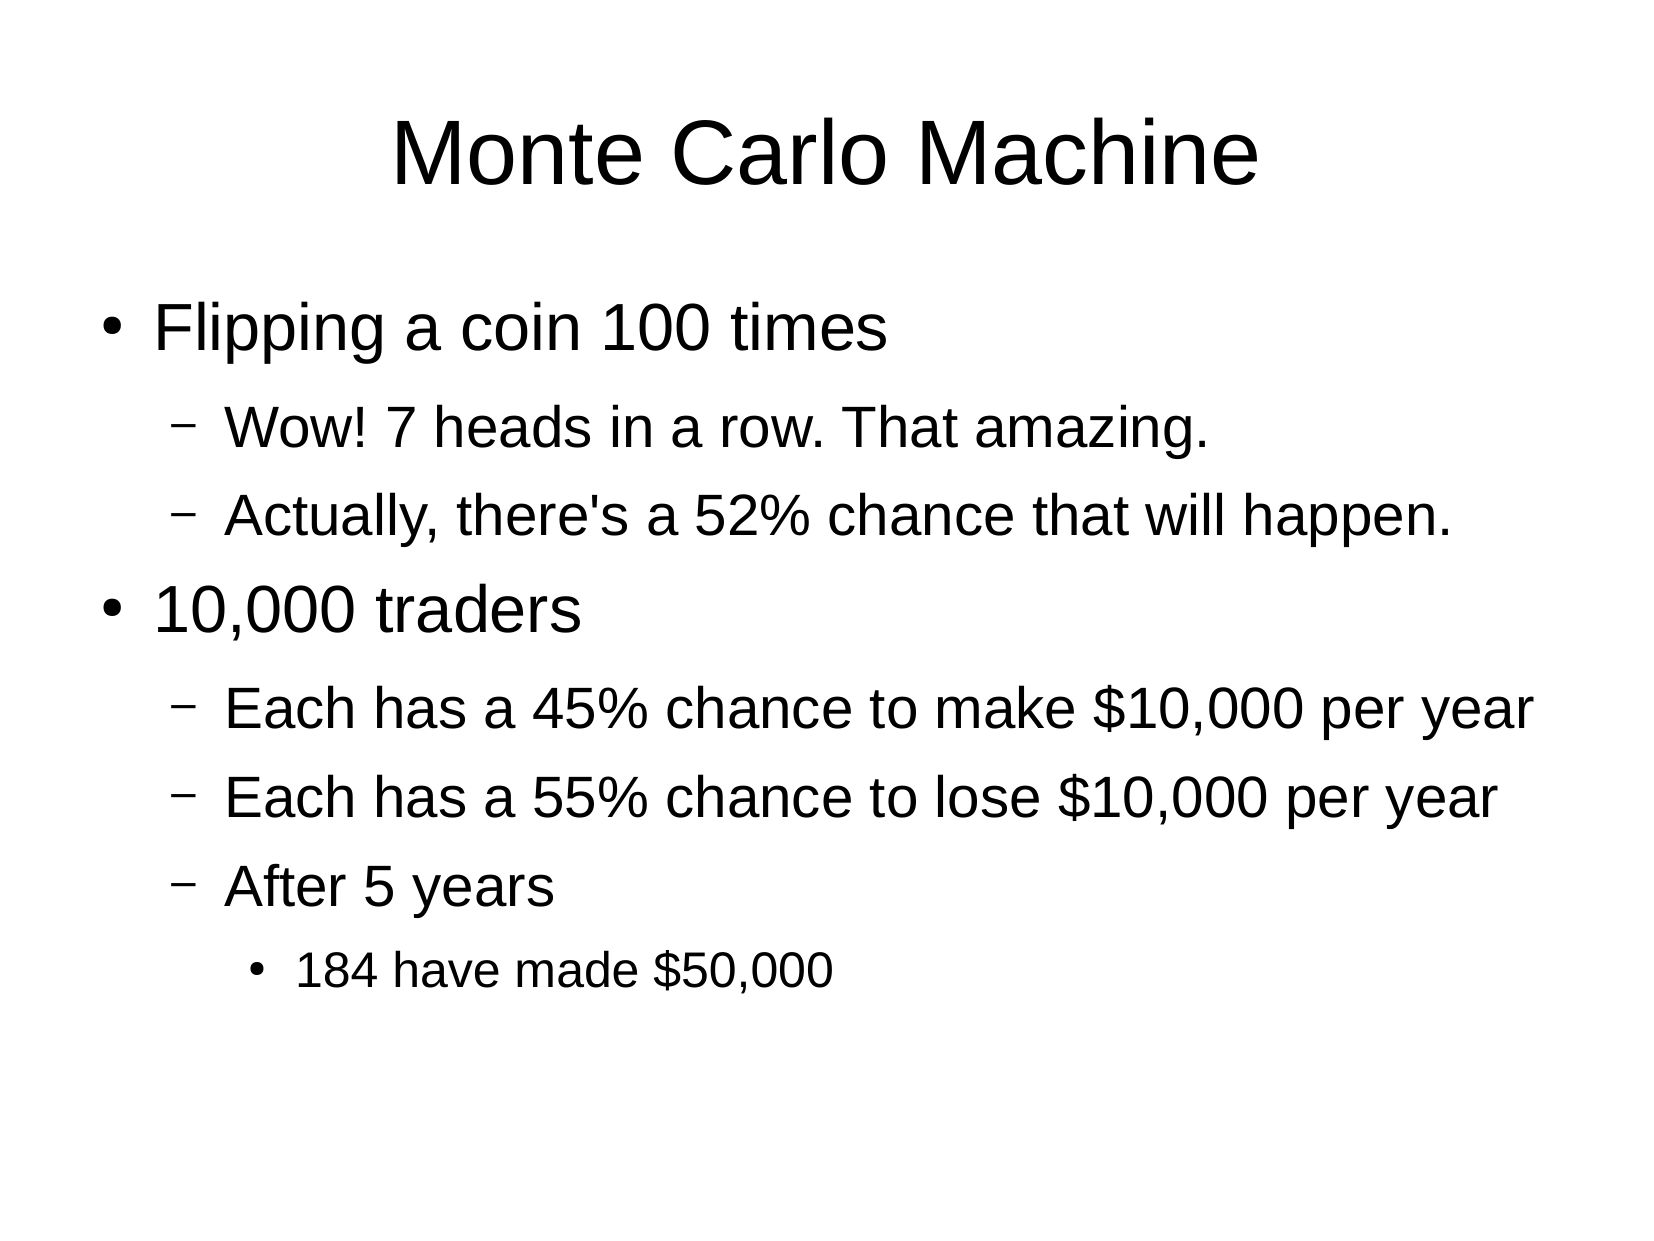

# Monte Carlo Machine
Flipping a coin 100 times
Wow! 7 heads in a row. That amazing.
Actually, there's a 52% chance that will happen.
10,000 traders
Each has a 45% chance to make $10,000 per year
Each has a 55% chance to lose $10,000 per year
After 5 years
184 have made $50,000